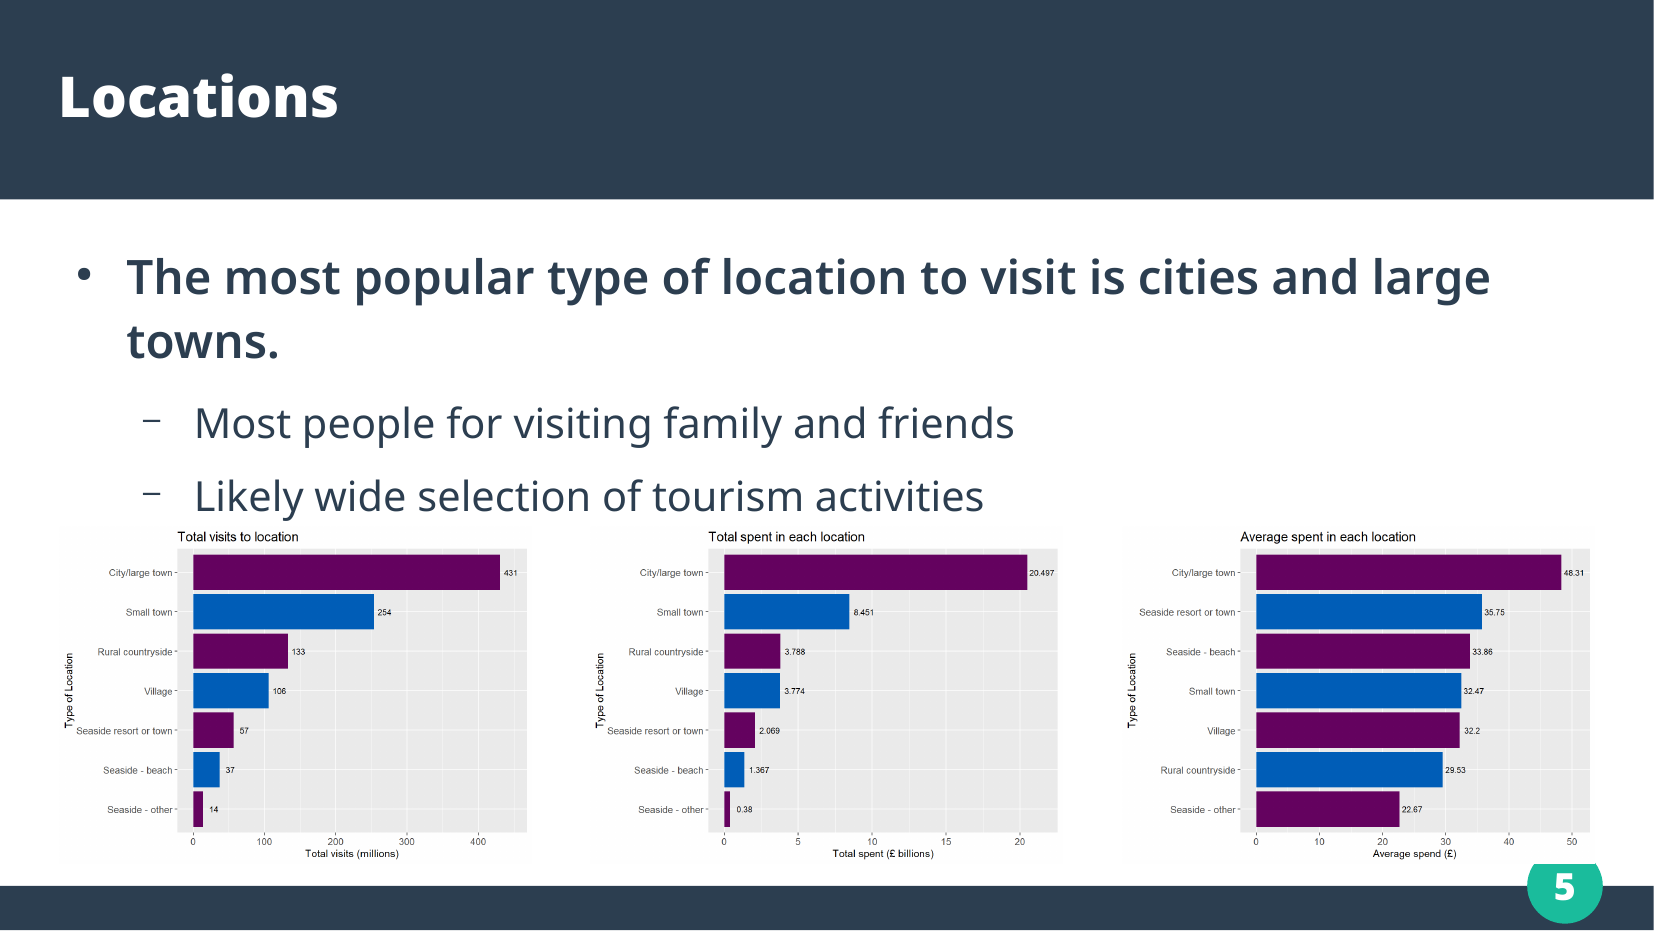

# Locations
The most popular type of location to visit is cities and large towns.
Most people for visiting family and friends
Likely wide selection of tourism activities